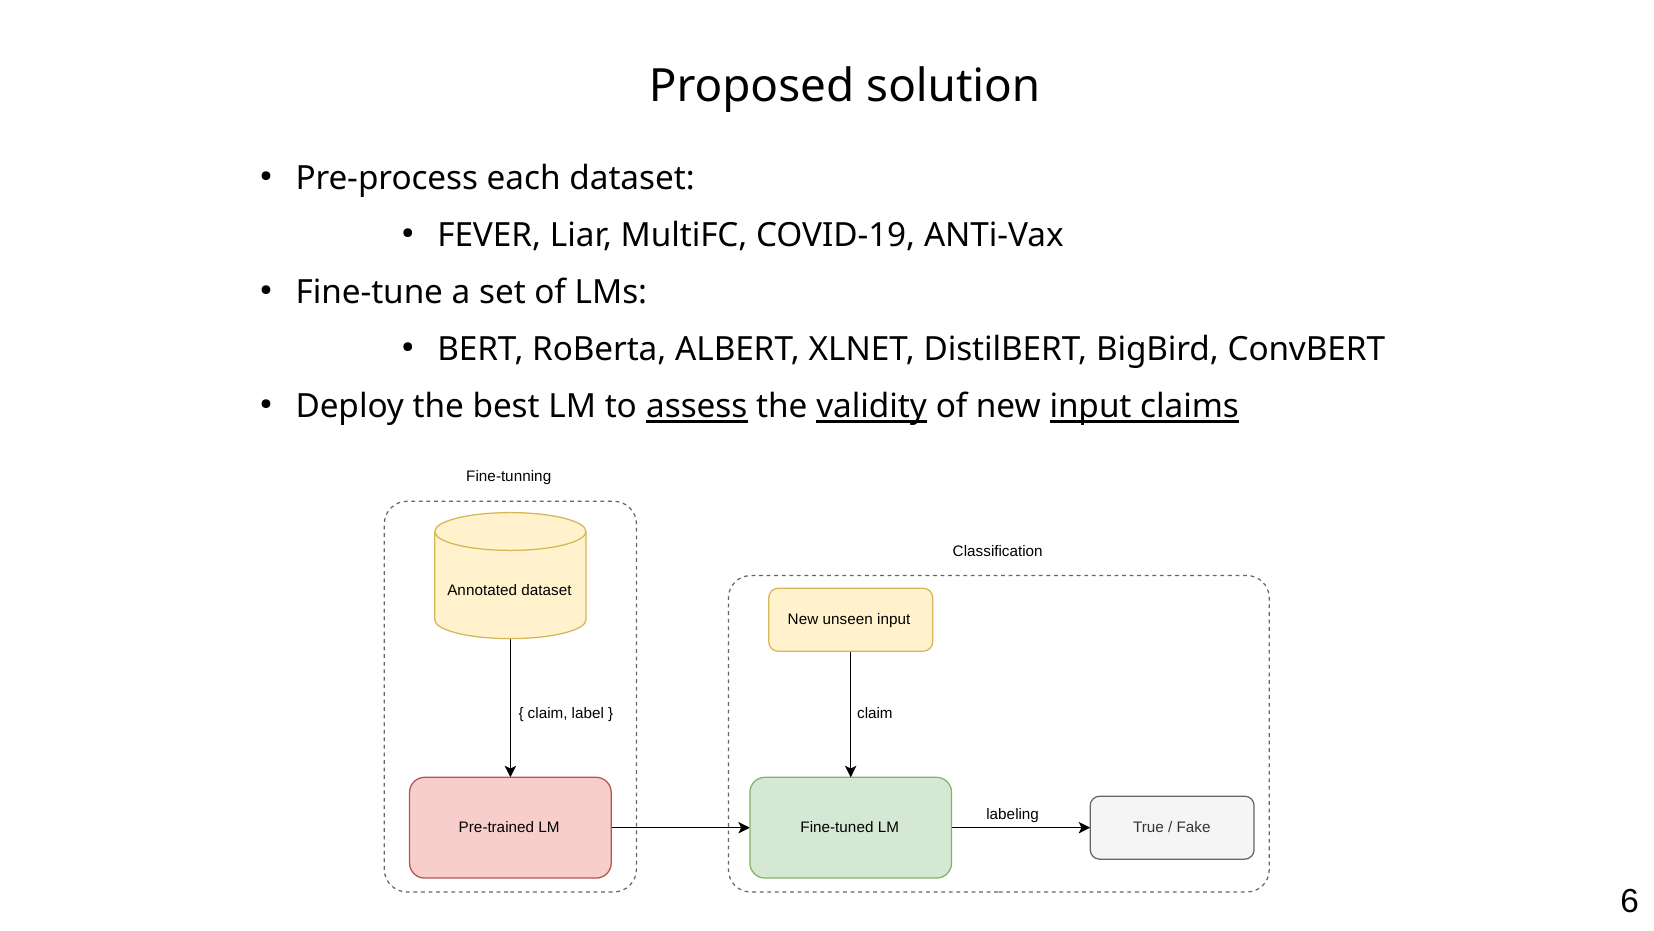

Proposed solution
Pre-process each dataset:
FEVER, Liar, MultiFC, COVID-19, ANTi-Vax
Fine-tune a set of LMs:
BERT, RoBerta, ALBERT, XLNET, DistilBERT, BigBird, ConvBERT
Deploy the best LM to assess the validity of new input claims